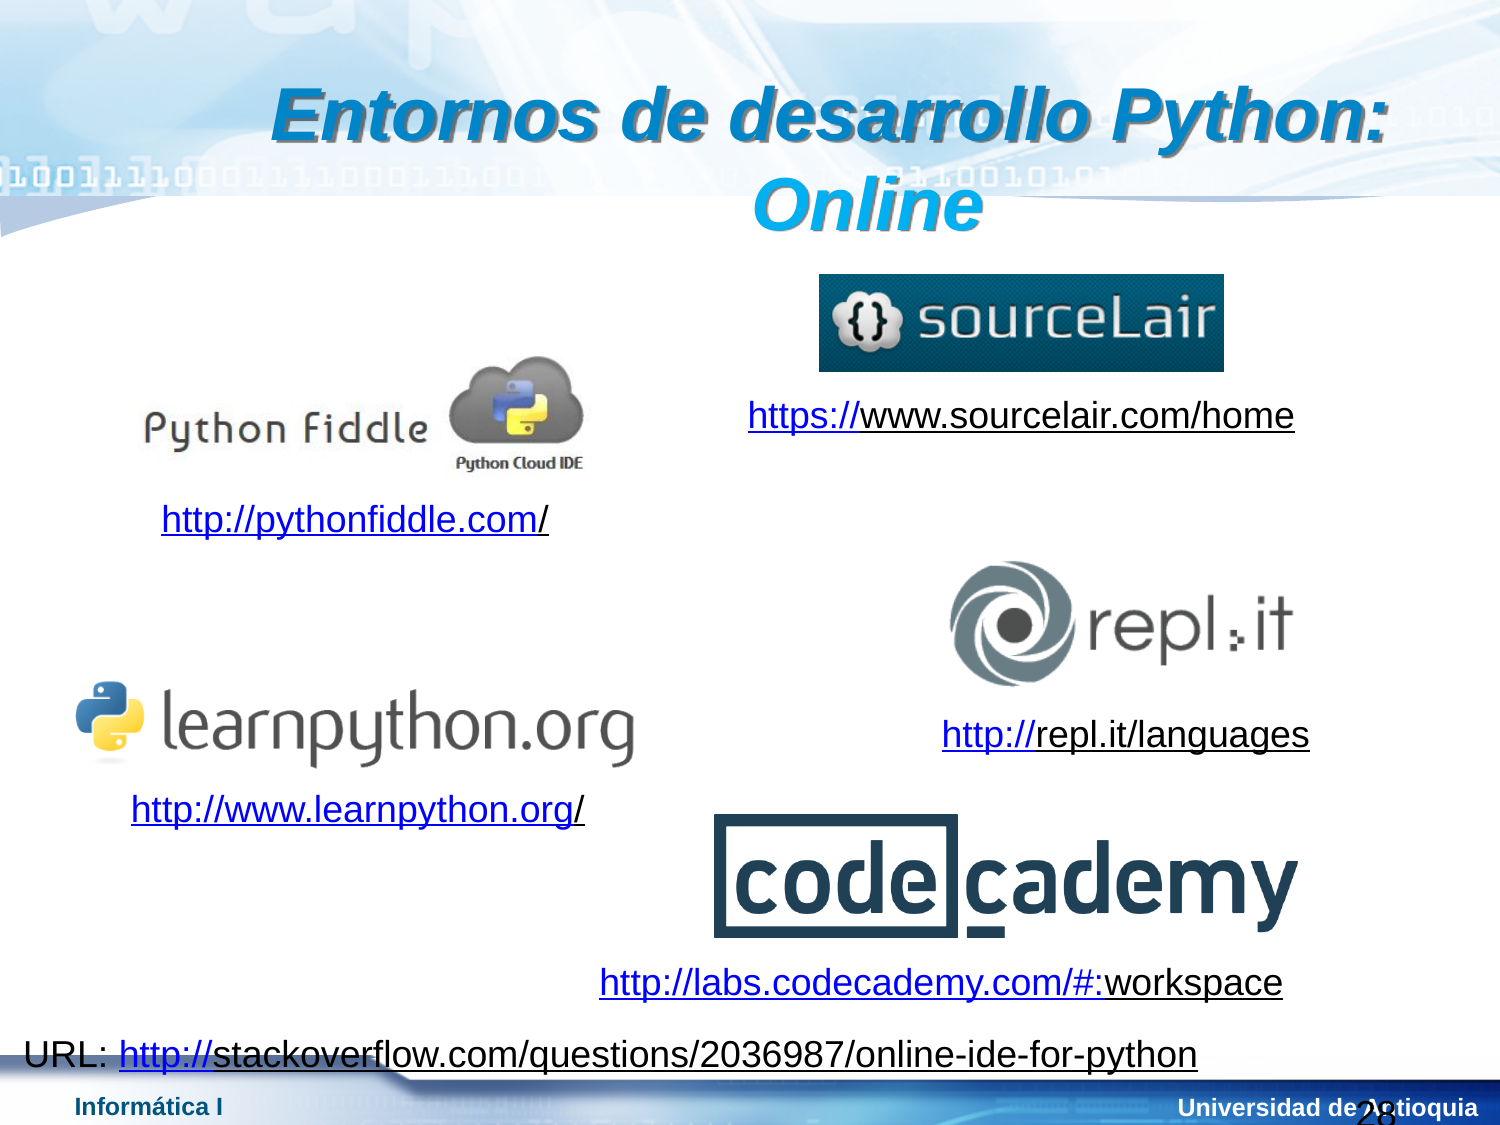

# Entornos de desarrollo Python: Online
https://www.sourcelair.com/home
http://pythonfiddle.com/
http://repl.it/languages
http://www.learnpython.org/
http://labs.codecademy.com/#:workspace
URL: http://stackoverflow.com/questions/2036987/online-ide-for-python